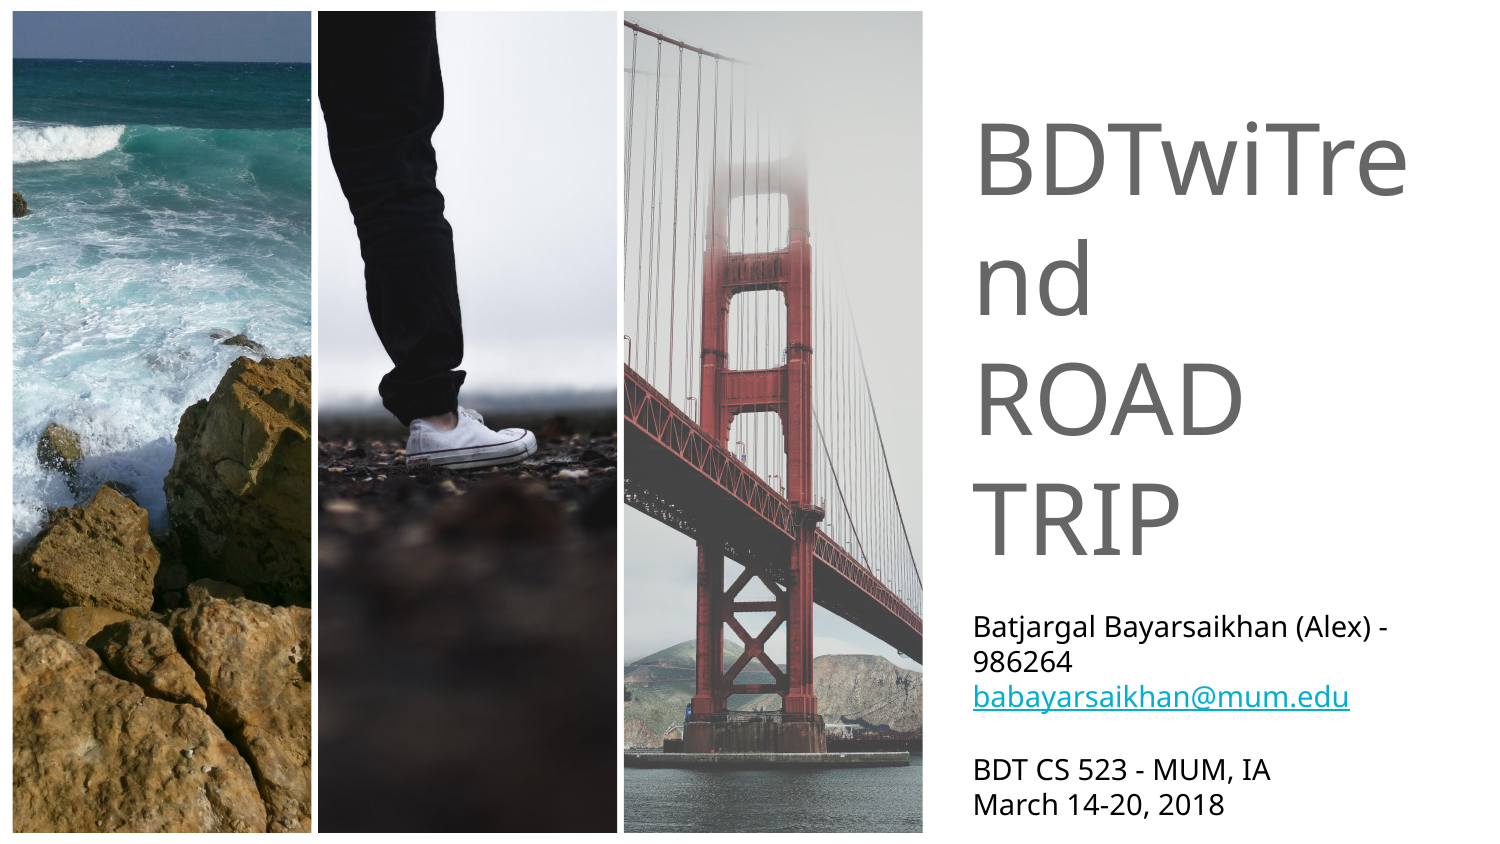

# BDTwiTrend ROAD TRIP
Batjargal Bayarsaikhan (Alex) - 986264
babayarsaikhan@mum.edu
BDT CS 523 - MUM, IA
March 14-20, 2018